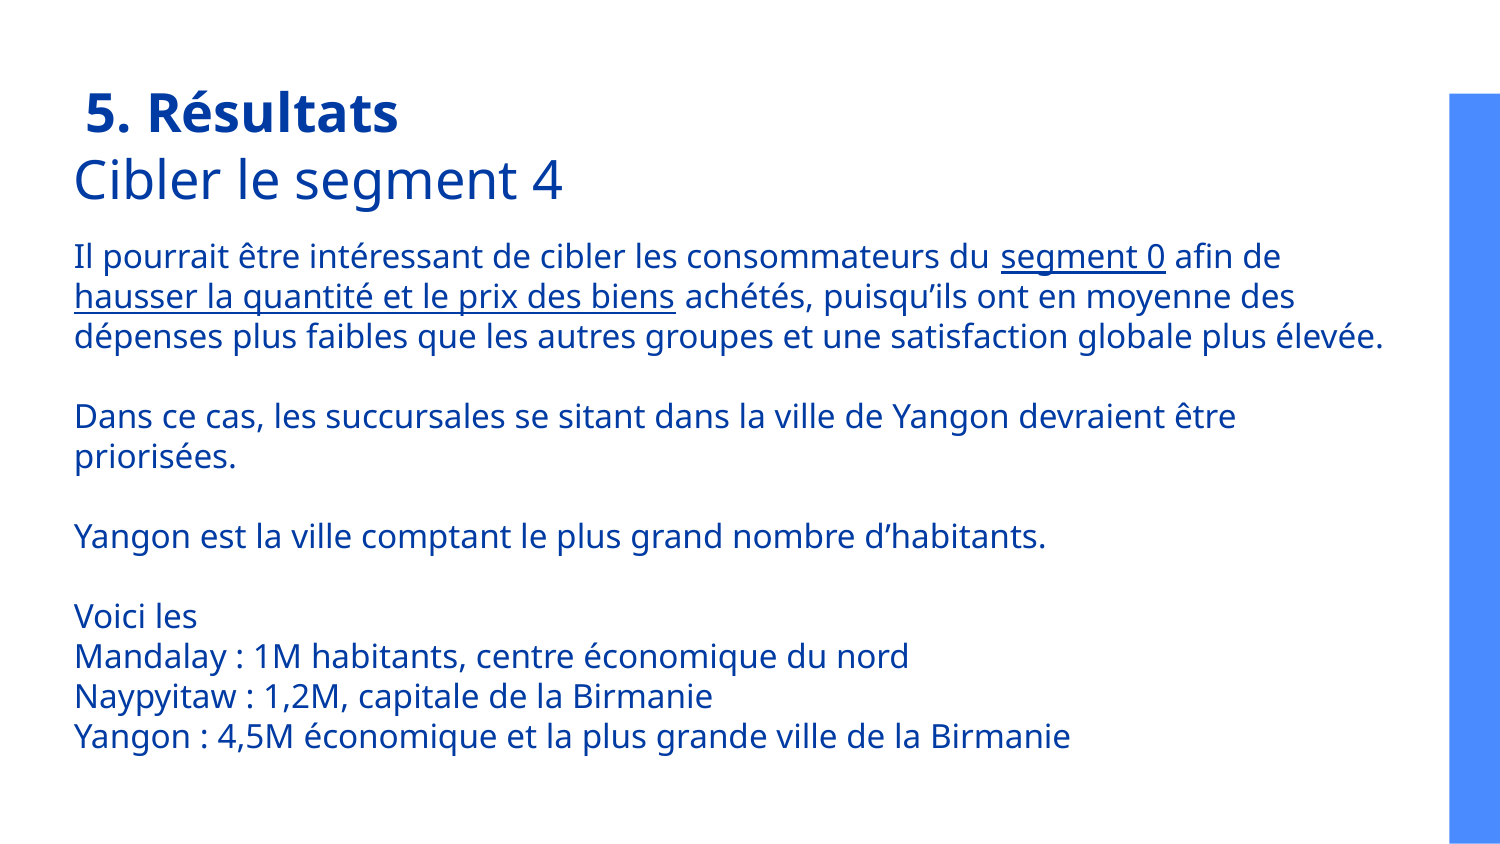

# 5. Résultats
Cibler le segment 4
Il pourrait être intéressant de cibler les consommateurs du segment 0 afin de hausser la quantité et le prix des biens achétés, puisqu’ils ont en moyenne des dépenses plus faibles que les autres groupes et une satisfaction globale plus élevée.
Dans ce cas, les succursales se sitant dans la ville de Yangon devraient être priorisées.
Yangon est la ville comptant le plus grand nombre d’habitants.
Voici les
Mandalay : 1M habitants, centre économique du nord
Naypyitaw : 1,2M, capitale de la Birmanie
Yangon : 4,5M économique et la plus grande ville de la Birmanie